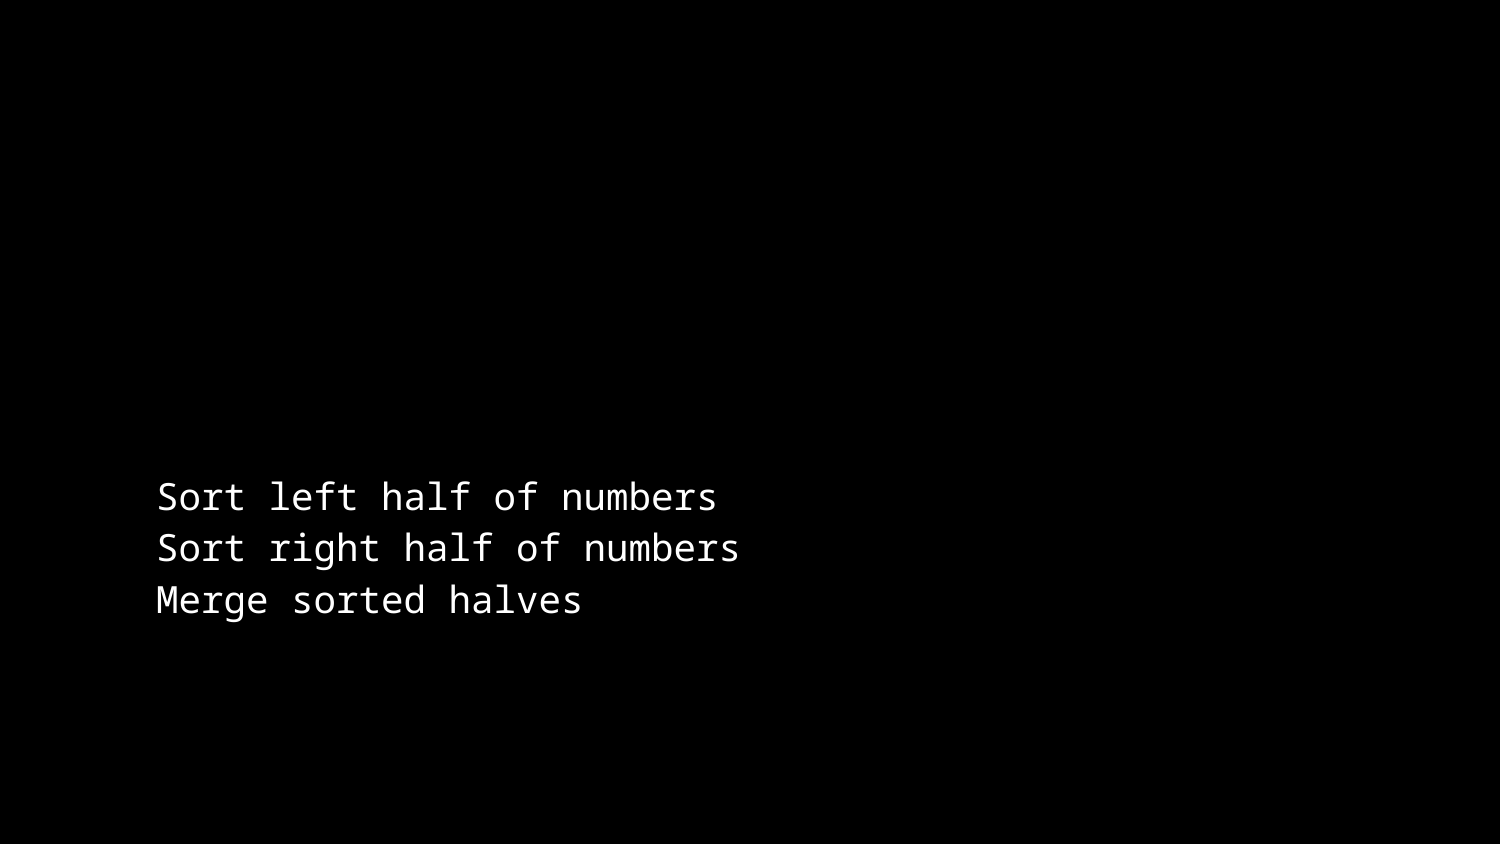

# Sort left half of numbers
 Sort right half of numbers
 Merge sorted halves